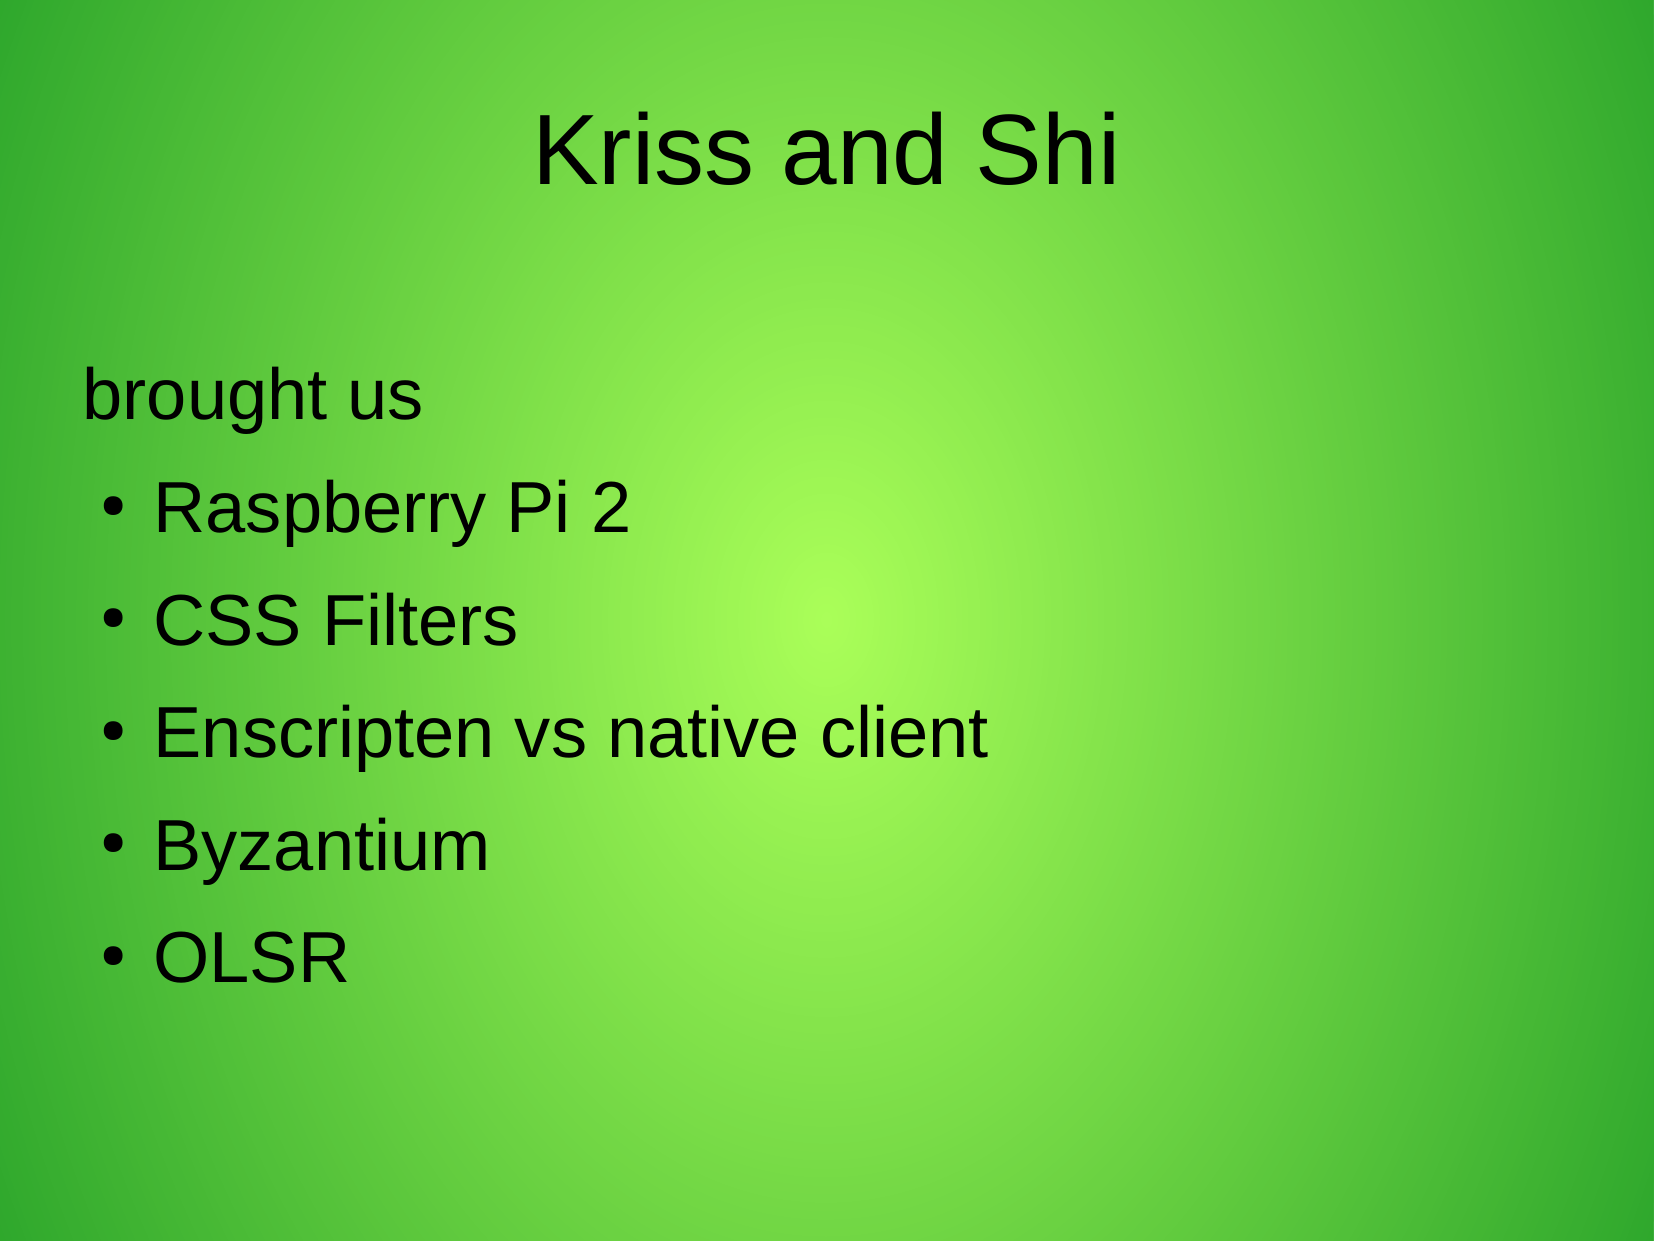

# Kriss and Shi
brought us
Raspberry Pi 2
CSS Filters
Enscripten vs native client
Byzantium
OLSR